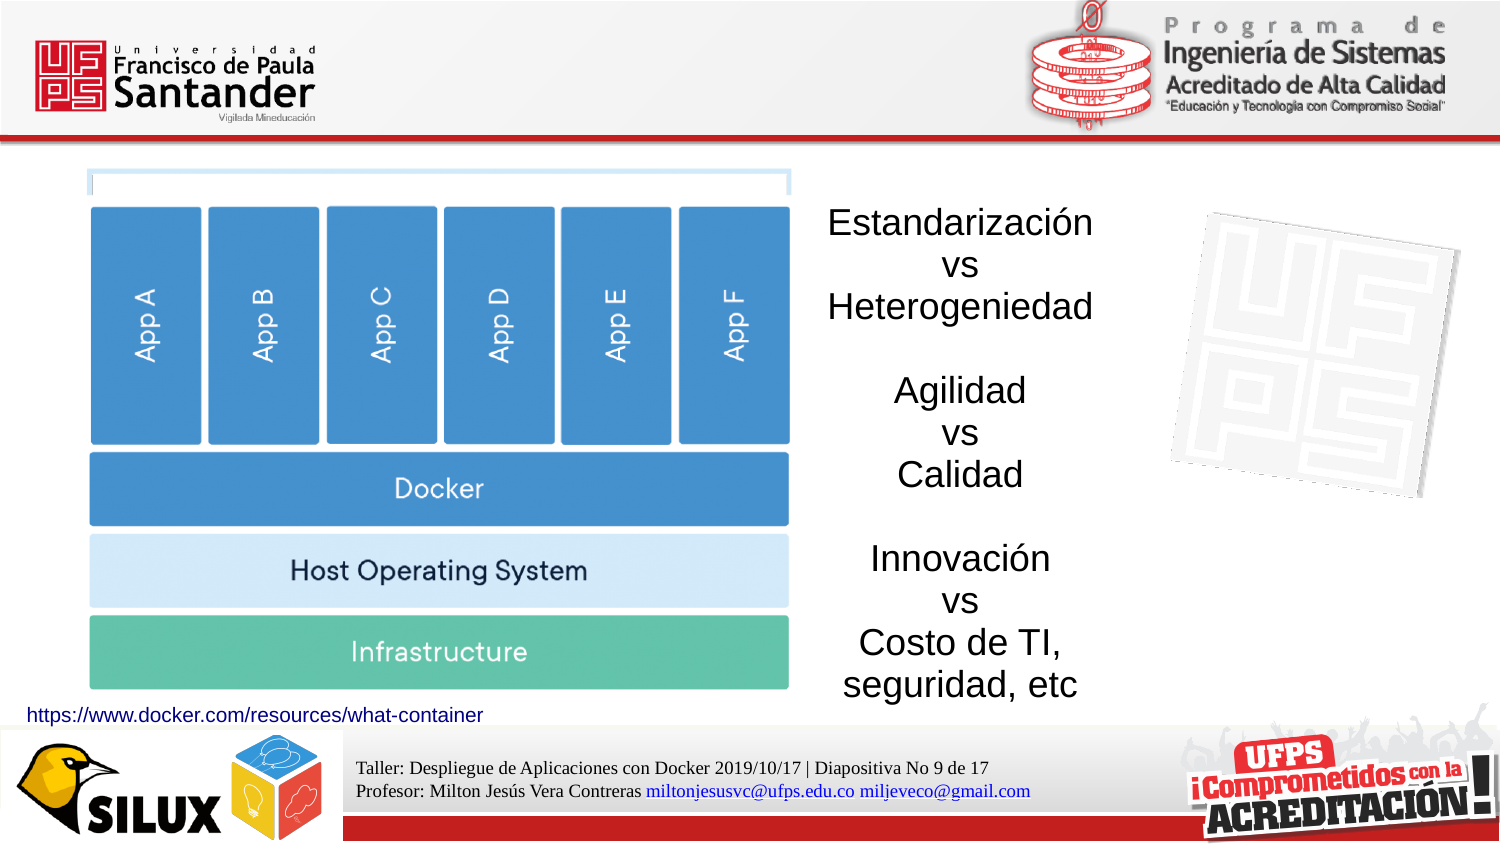

Estandarización
vs
Heterogeniedad
Agilidad
vs
Calidad
Innovación
vs
Costo de TI, seguridad, etc
https://www.docker.com/resources/what-container